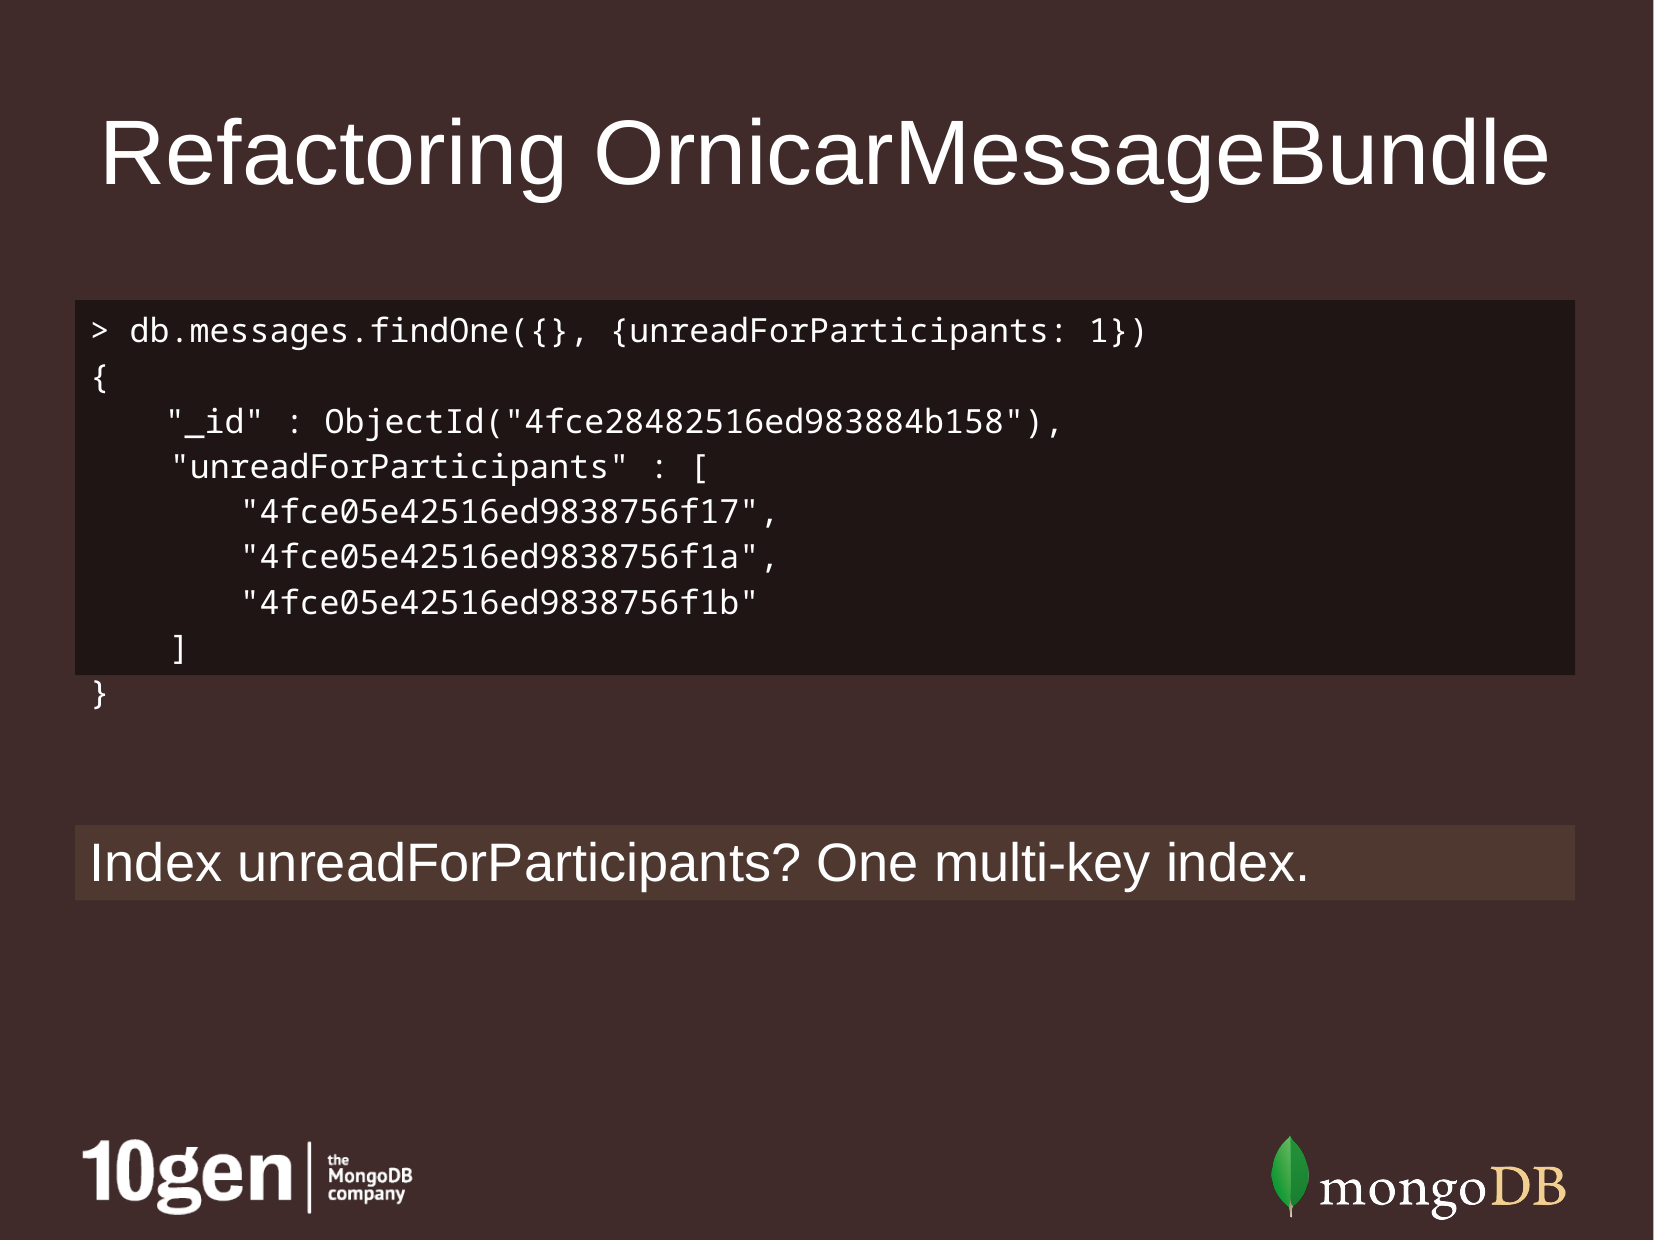

# Refactoring OrnicarMessageBundle
> db.messages.findOne({}, {unreadForParticipants: 1})
{
	"_id" : ObjectId("4fce28482516ed983884b158"),
 "unreadForParticipants" : [
		"4fce05e42516ed9838756f17",
		"4fce05e42516ed9838756f1a",
		"4fce05e42516ed9838756f1b"
 ]
}
Index unreadForParticipants? One multi-key index.